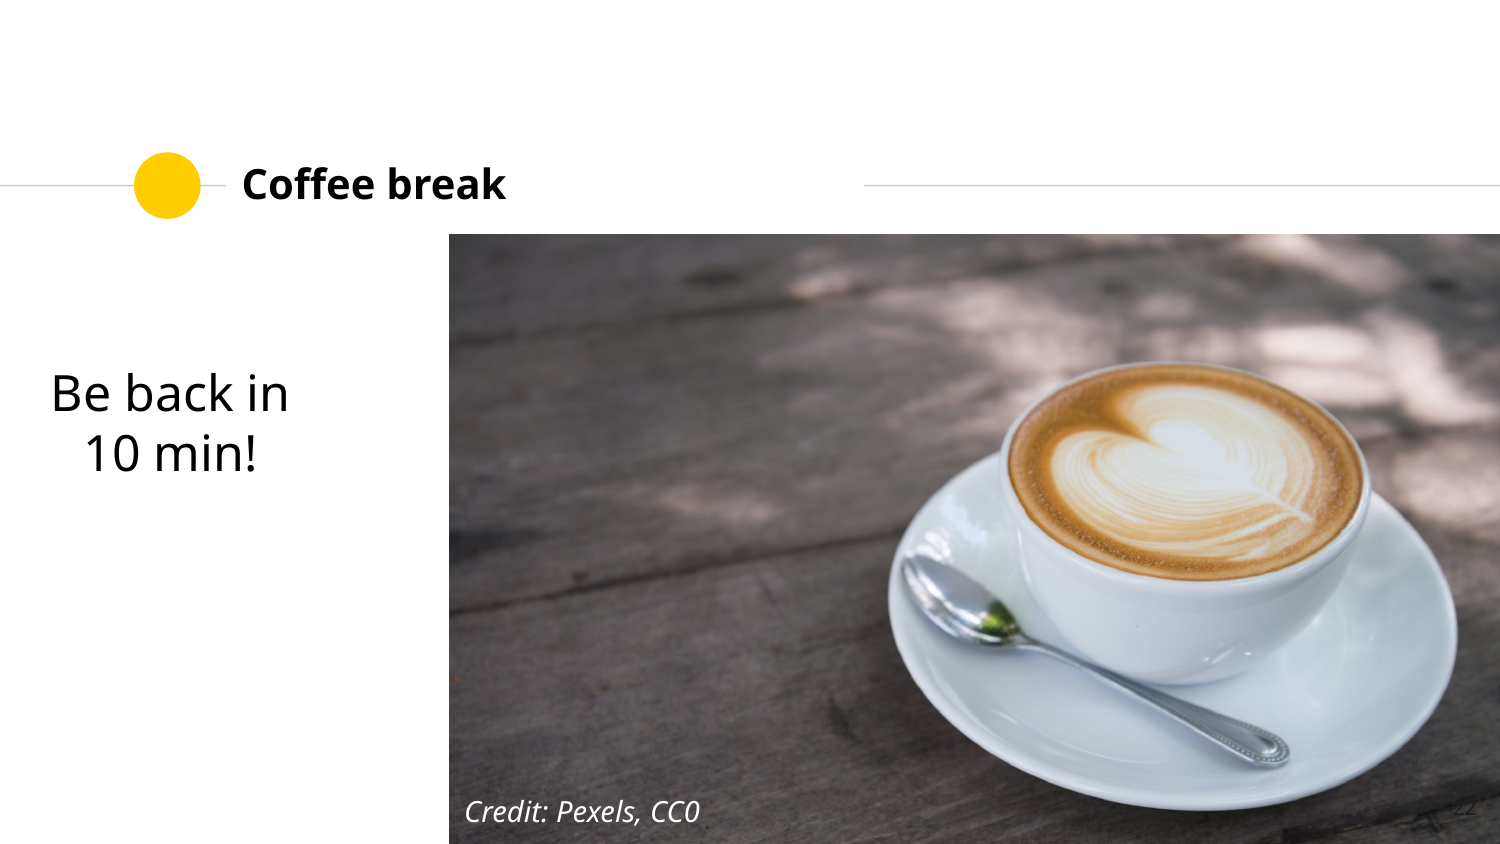

# Coffee break
Be back in 10 min!
Credit: Pexels, CC0